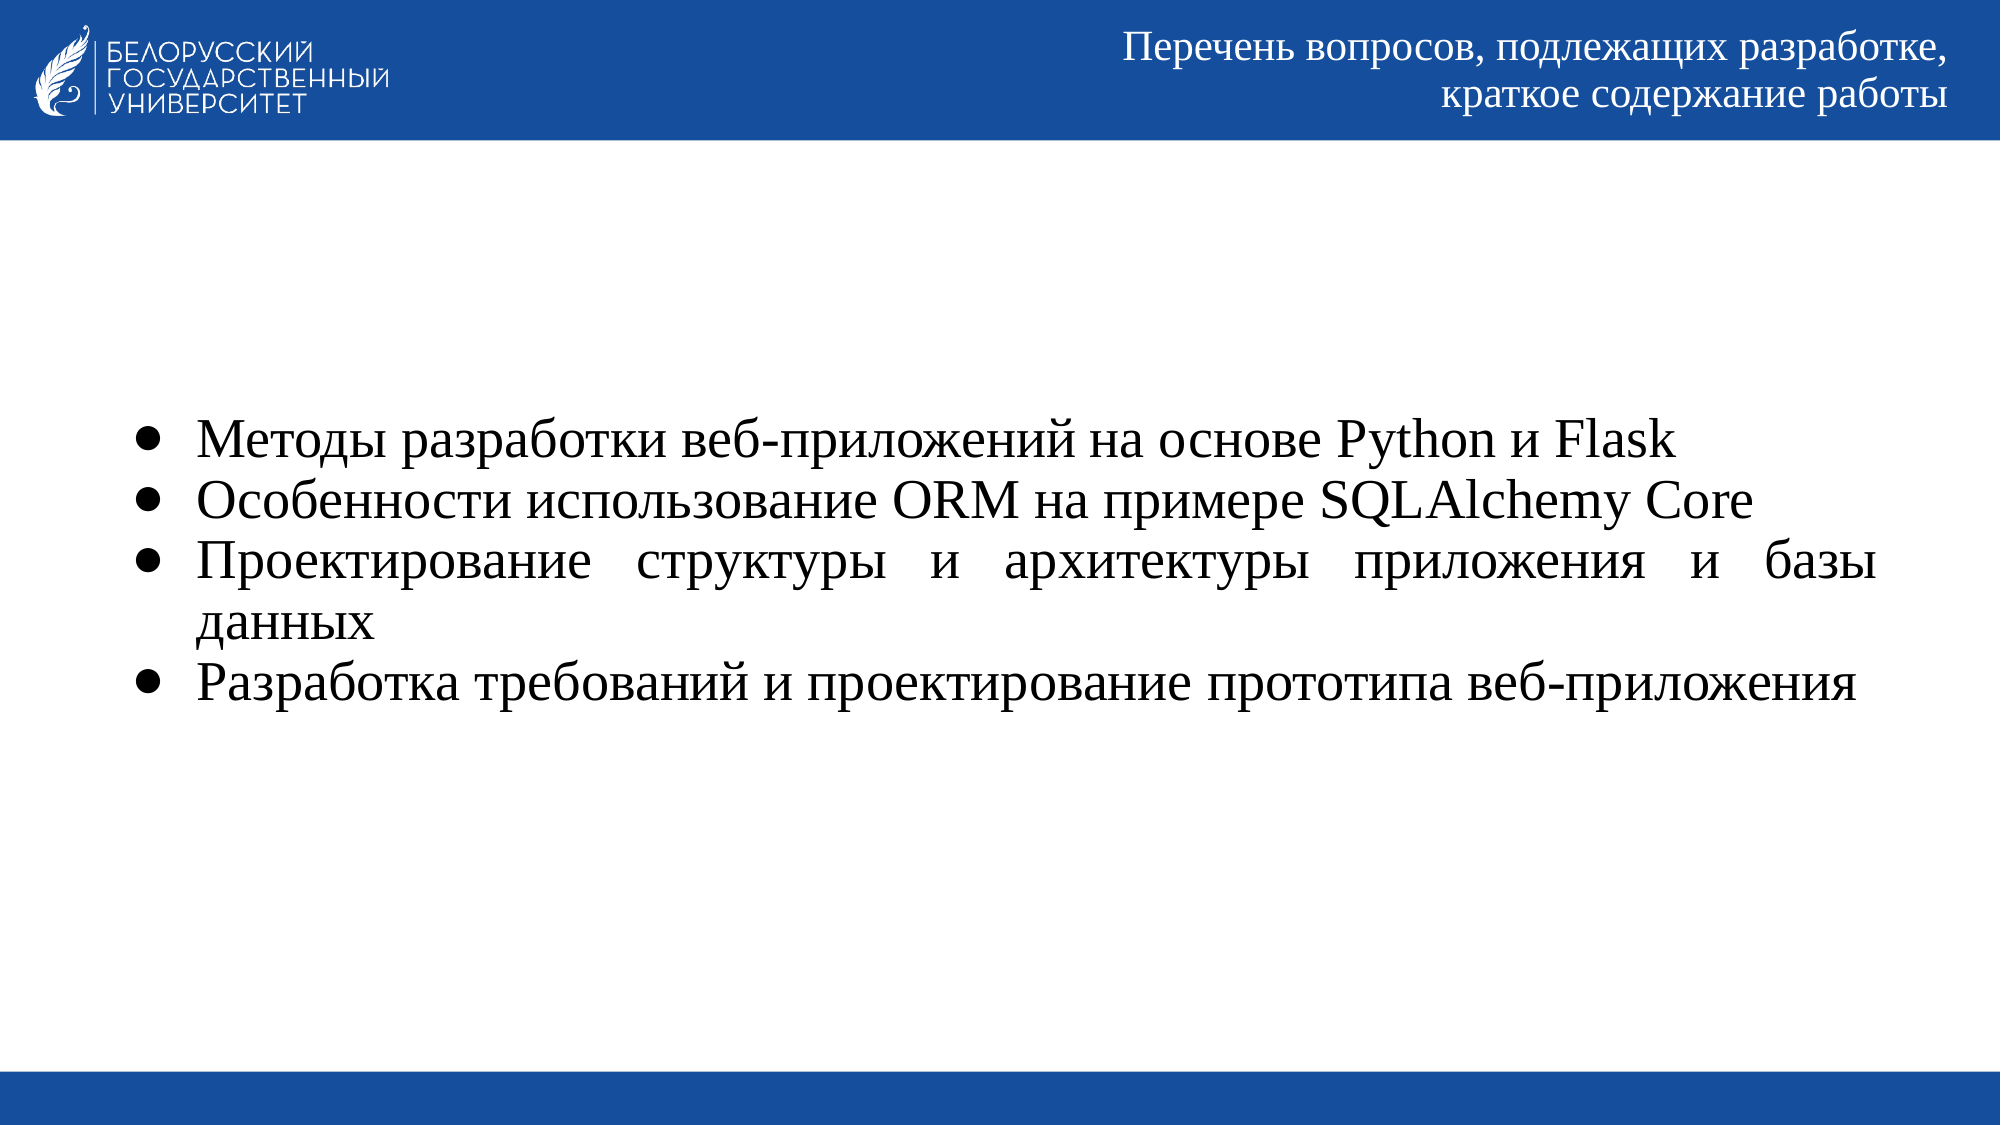

# Перечень вопросов, подлежащих разработке, краткое содержание работы
Методы разработки веб-приложений на основе Python и Flask
Особенности использование ORM на примере SQLAlchemy Core
Проектирование структуры и архитектуры приложения и базы данных
Разработка требований и проектирование прототипа веб-приложения